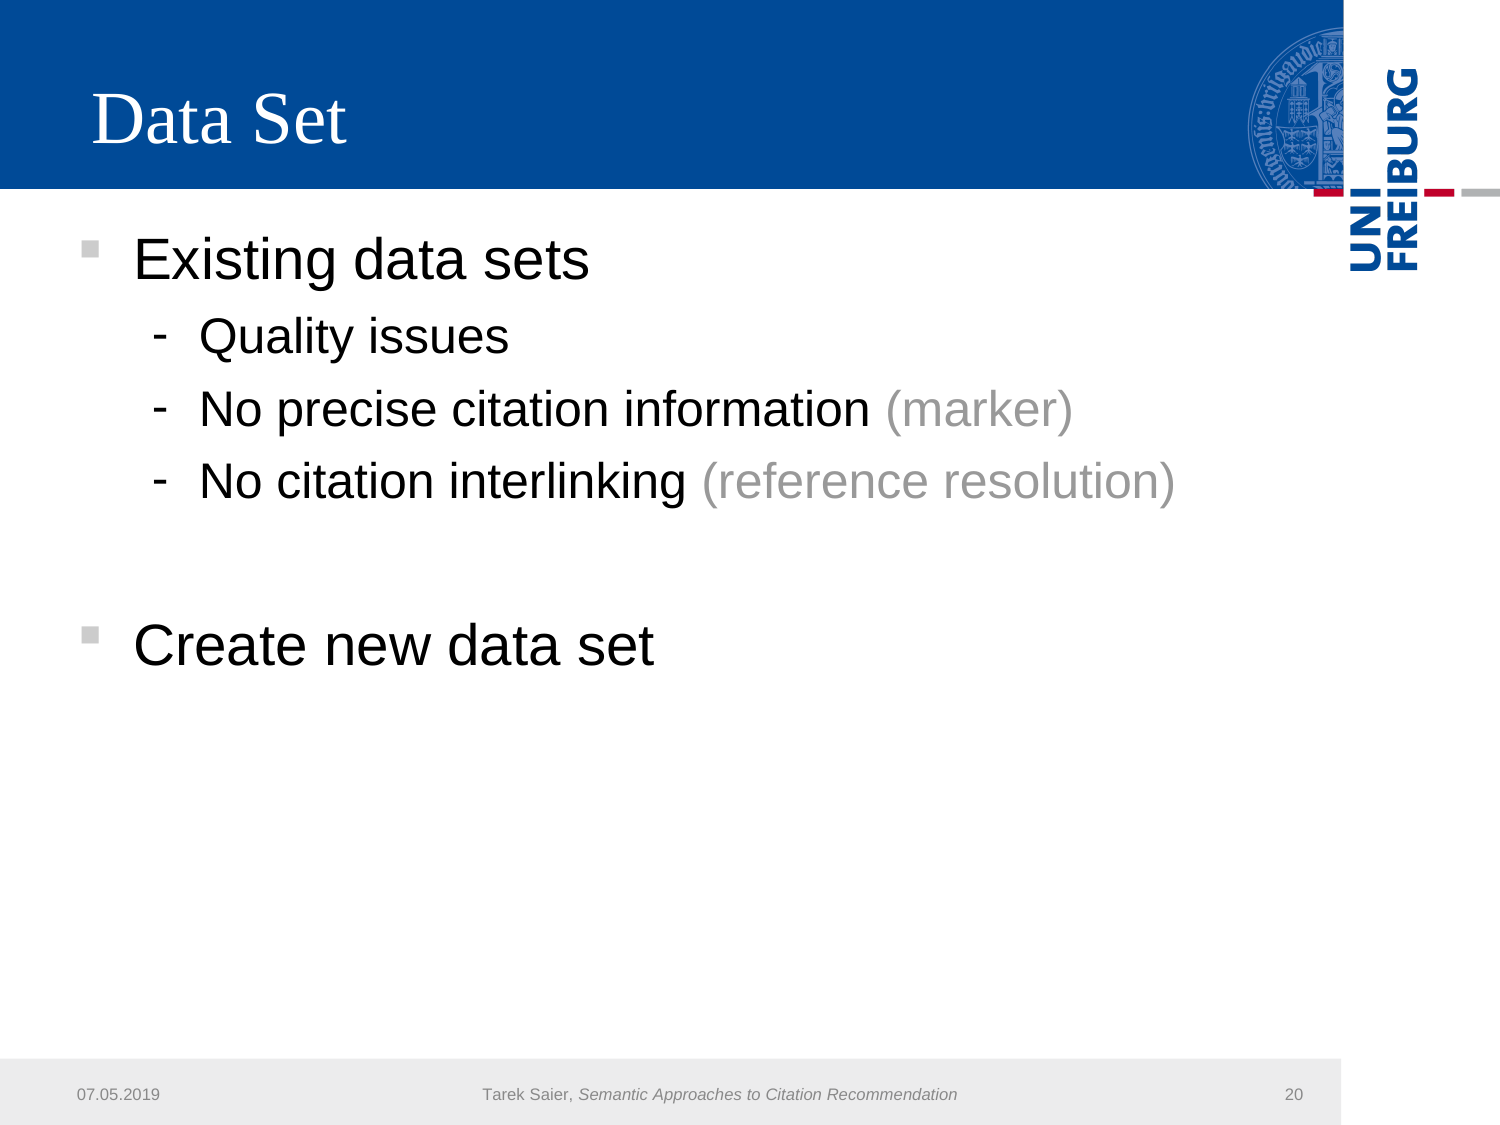

# Data Set
Existing data sets
Quality issues
No precise citation information (marker)
No citation interlinking (reference resolution)
Create new data set
Präsentationstitel
20